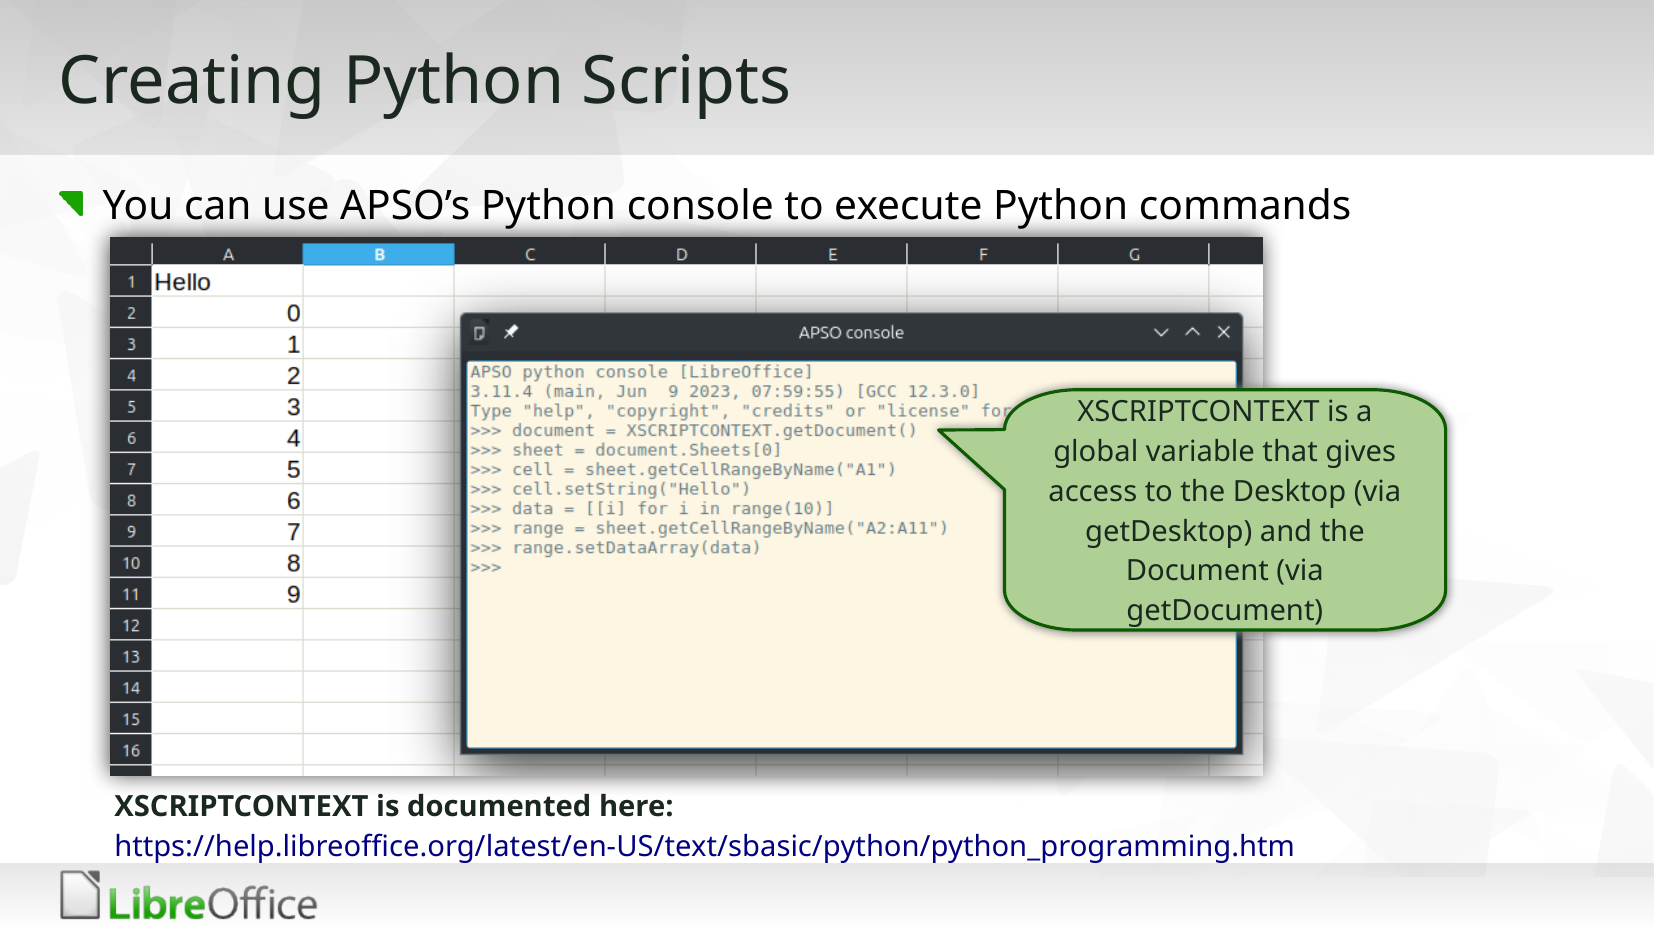

# Creating Python Scripts
You can use APSO’s Python console to execute Python commands
XSCRIPTCONTEXT is a global variable that gives access to the Desktop (via getDesktop) and the Document (via getDocument)
XSCRIPTCONTEXT is documented here:
https://help.libreoffice.org/latest/en-US/text/sbasic/python/python_programming.htm